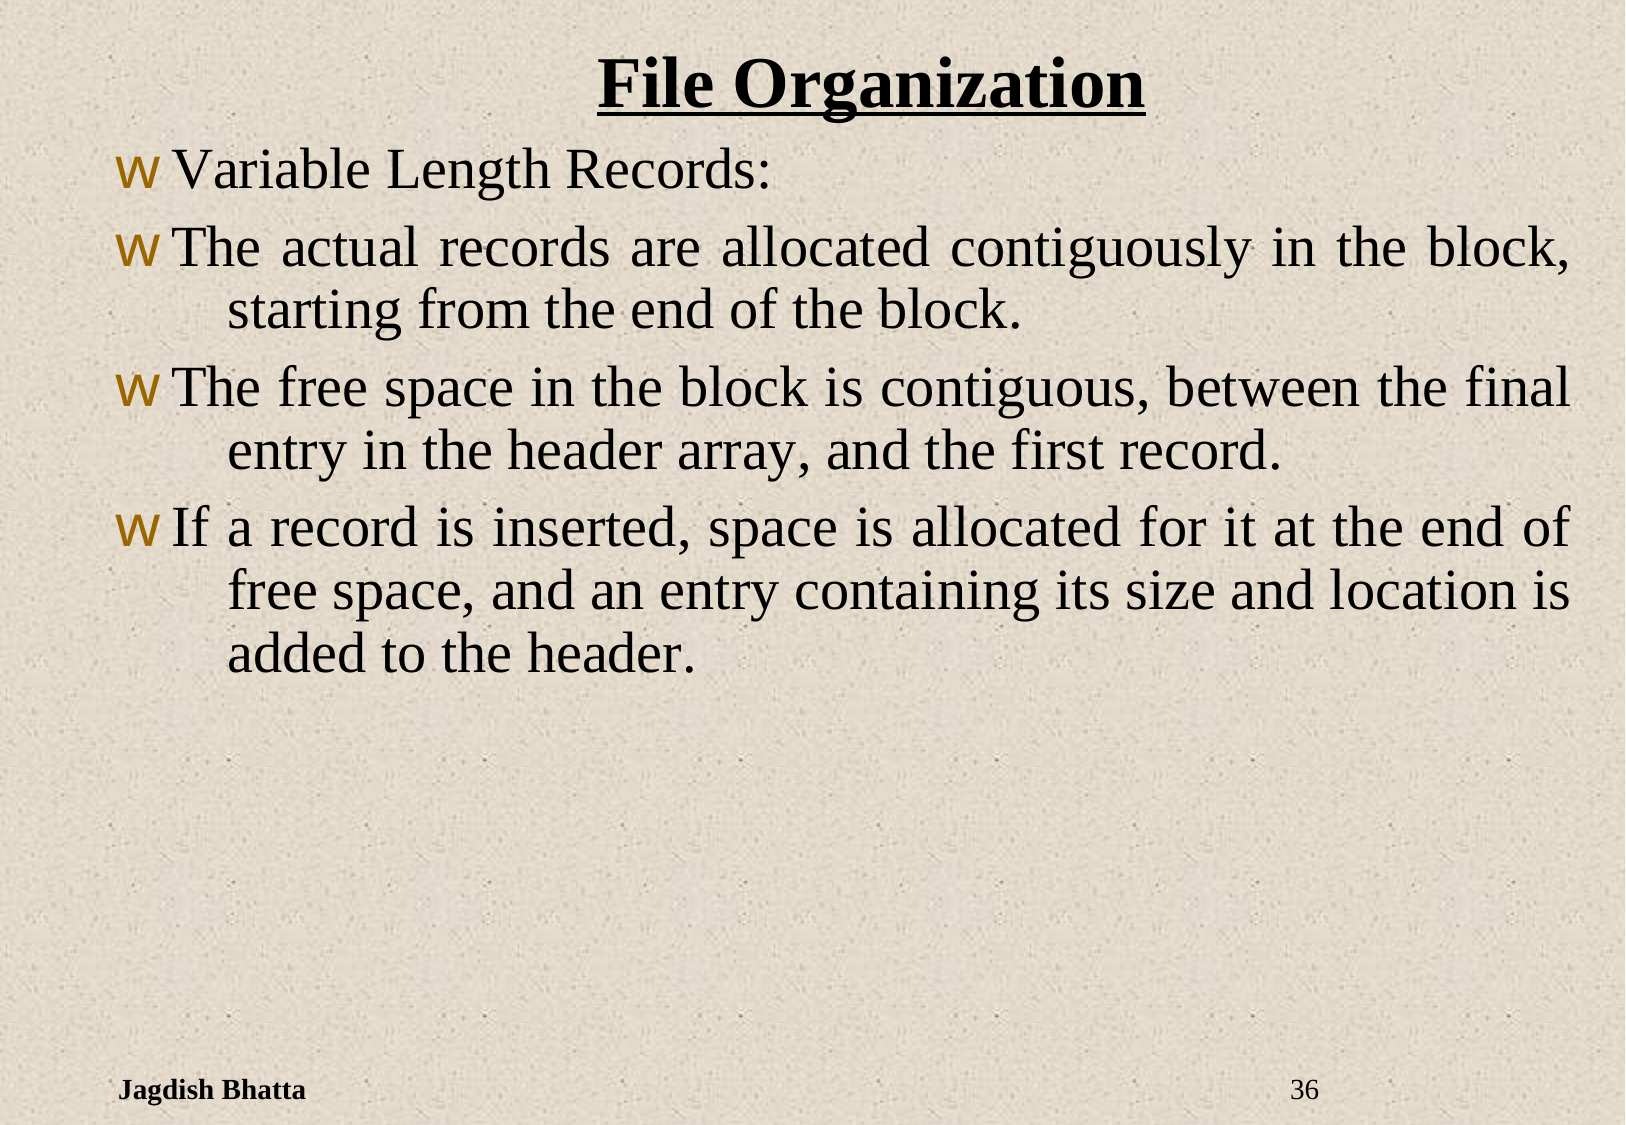

# File Organization
Variable Length Records:
The actual records are allocated contiguously in the block, starting from the end of the block.
The free space in the block is contiguous, between the final entry in the header array, and the first record.
If a record is inserted, space is allocated for it at the end of free space, and an entry containing its size and location is added to the header.
Jagdish Bhatta
35